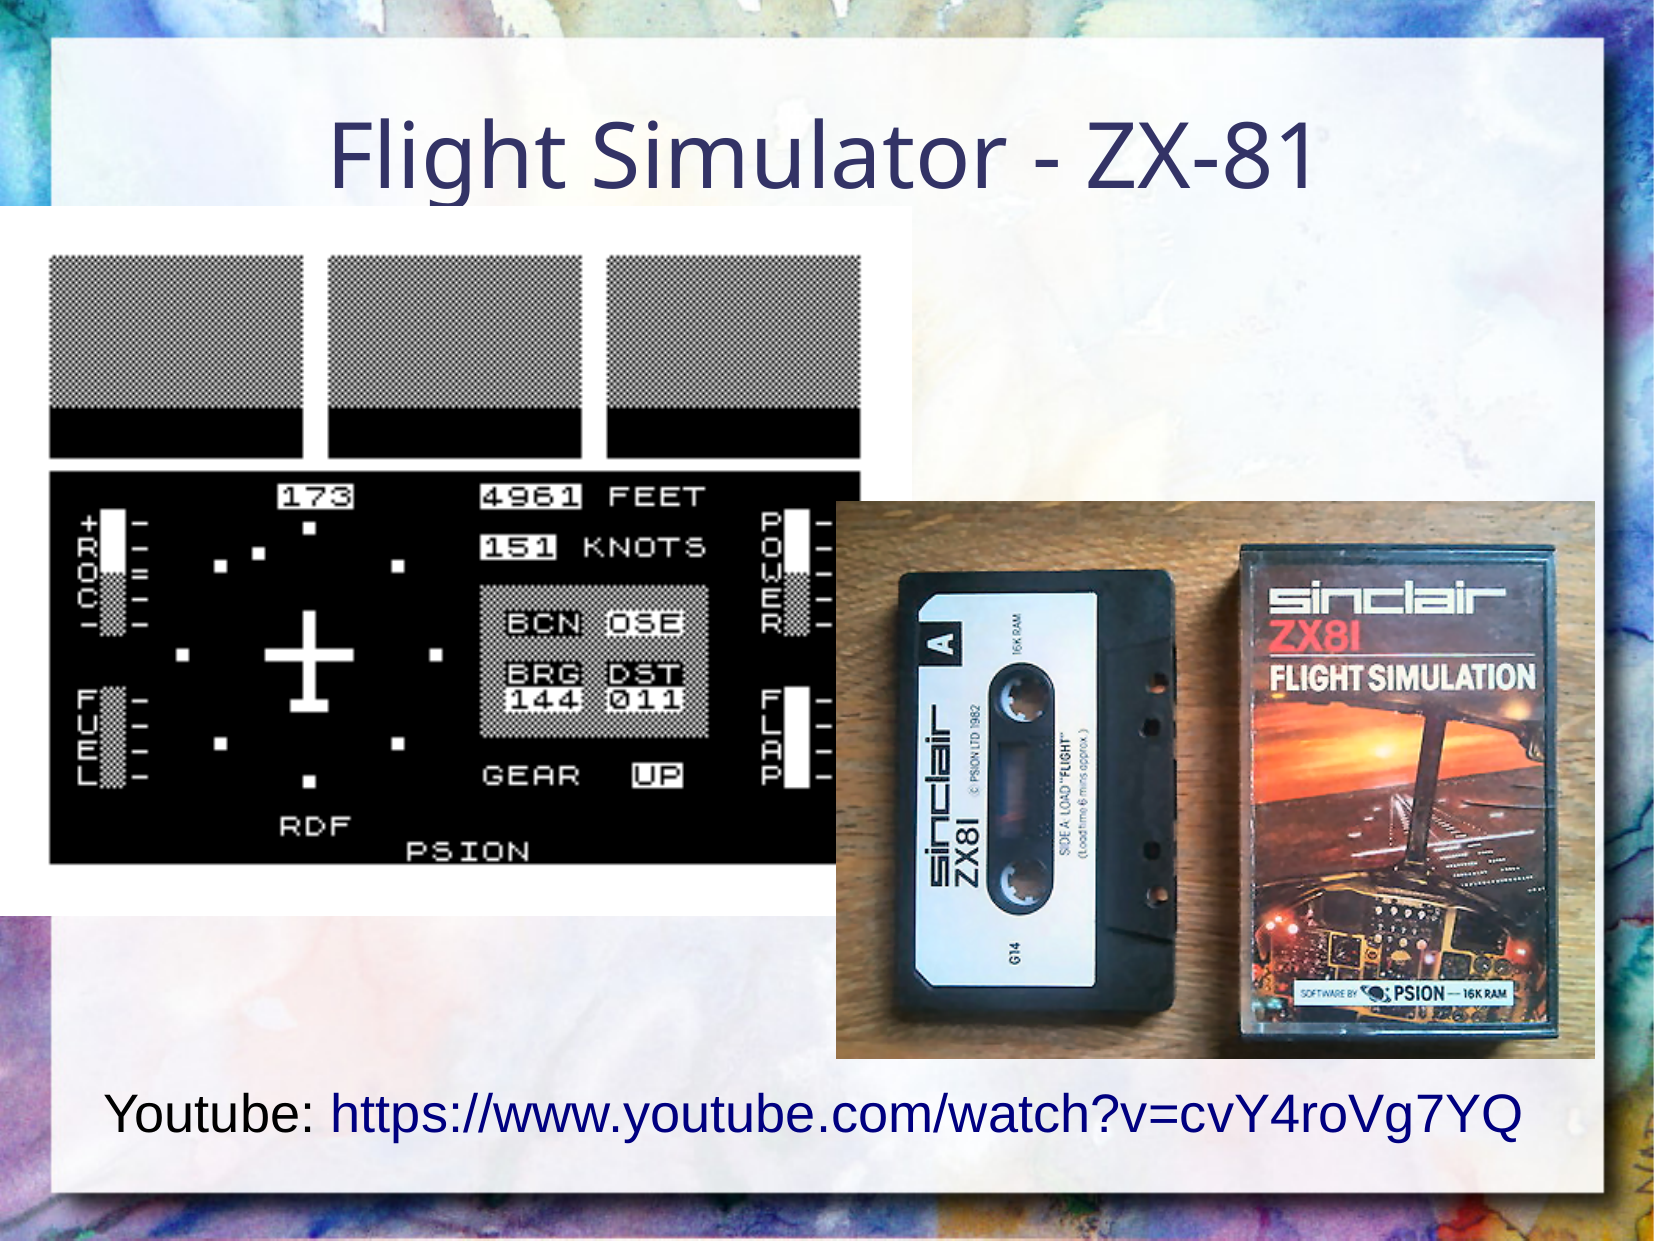

# Flight Simulator - ZX-81
Youtube: https://www.youtube.com/watch?v=cvY4roVg7YQ